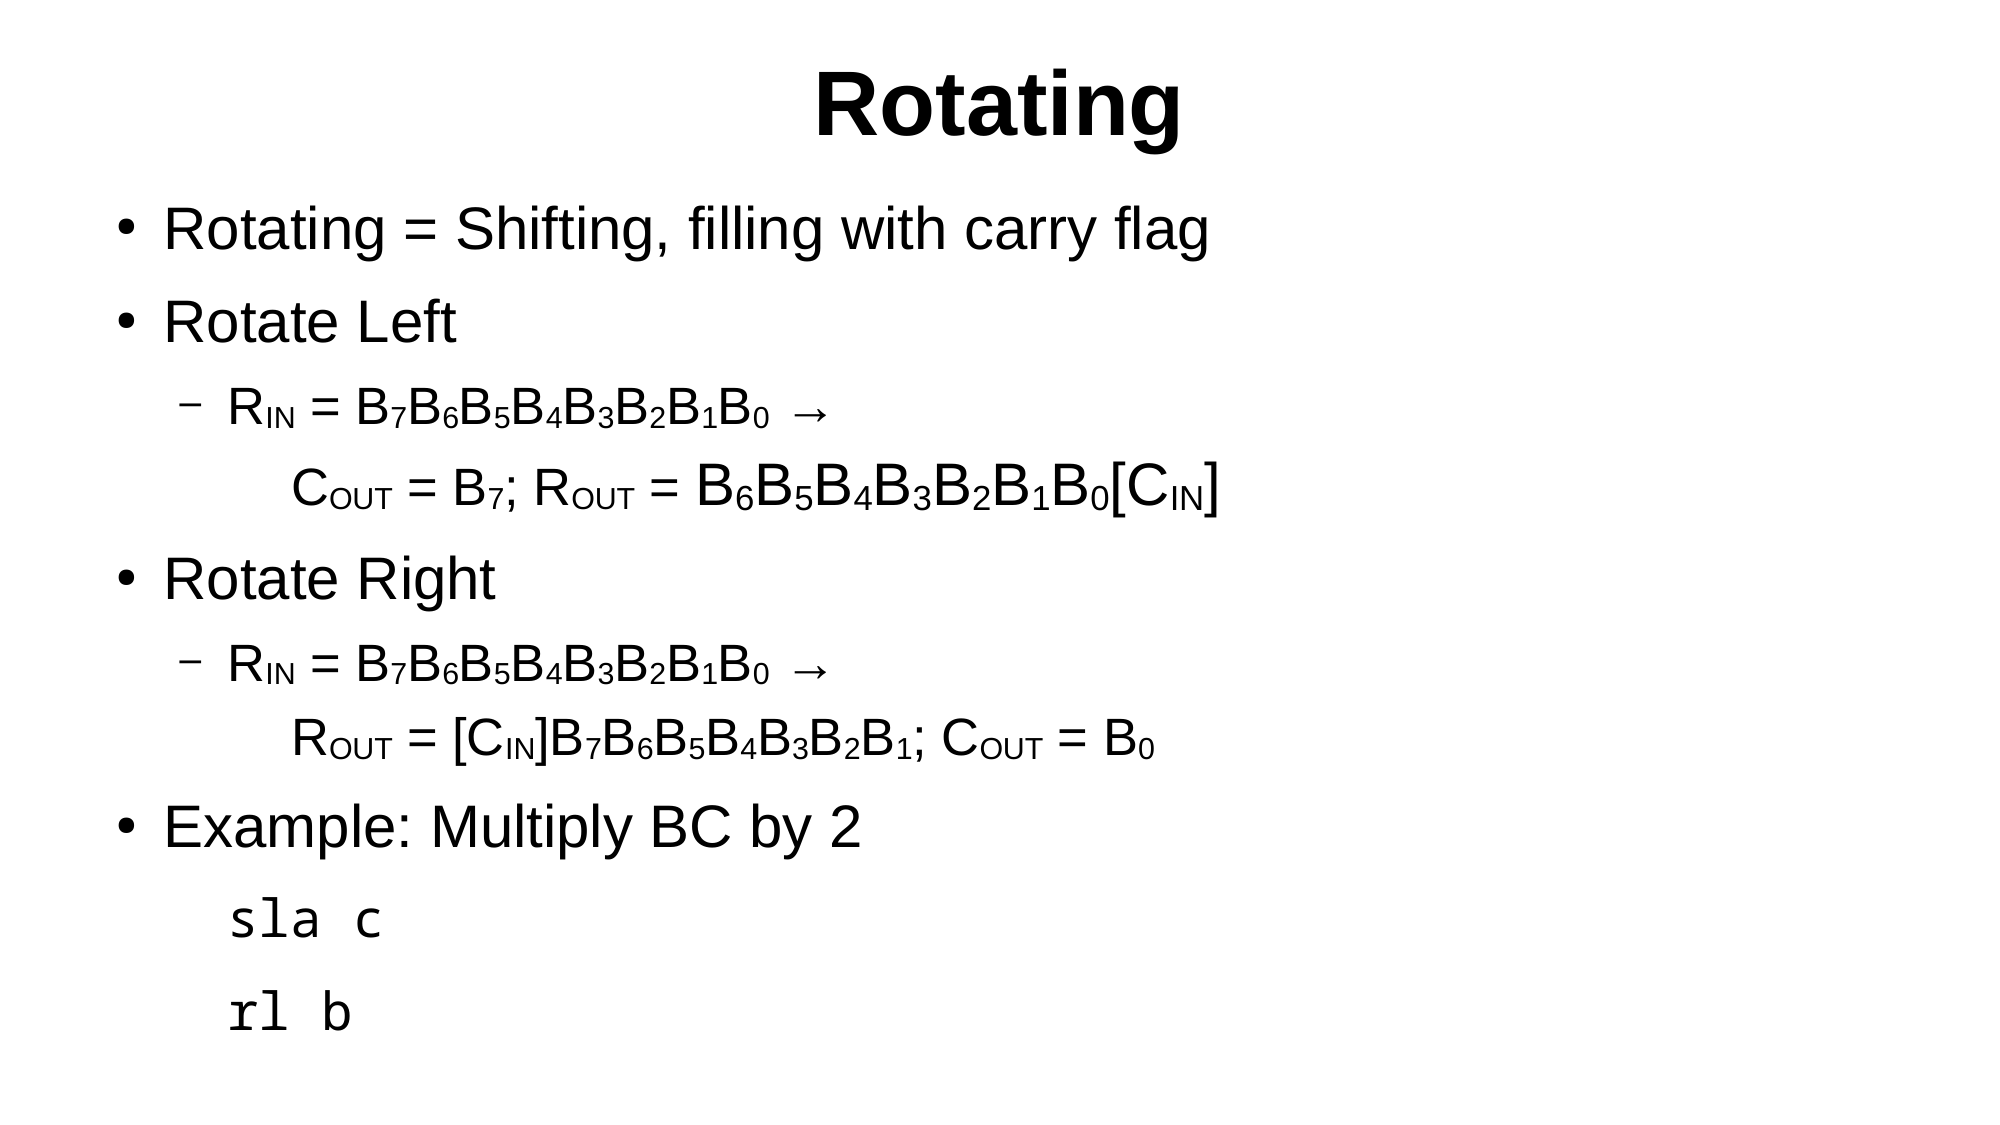

# Rotating
Rotating = Shifting, filling with carry flag
Rotate Left
RIN = B7B6B5B4B3B2B1B0 →
COUT = B7; ROUT = B6B5B4B3B2B1B0[CIN]
Rotate Right
RIN = B7B6B5B4B3B2B1B0 →
ROUT = [CIN]B7B6B5B4B3B2B1; COUT = B0
Example: Multiply BC by 2
sla c
rl b